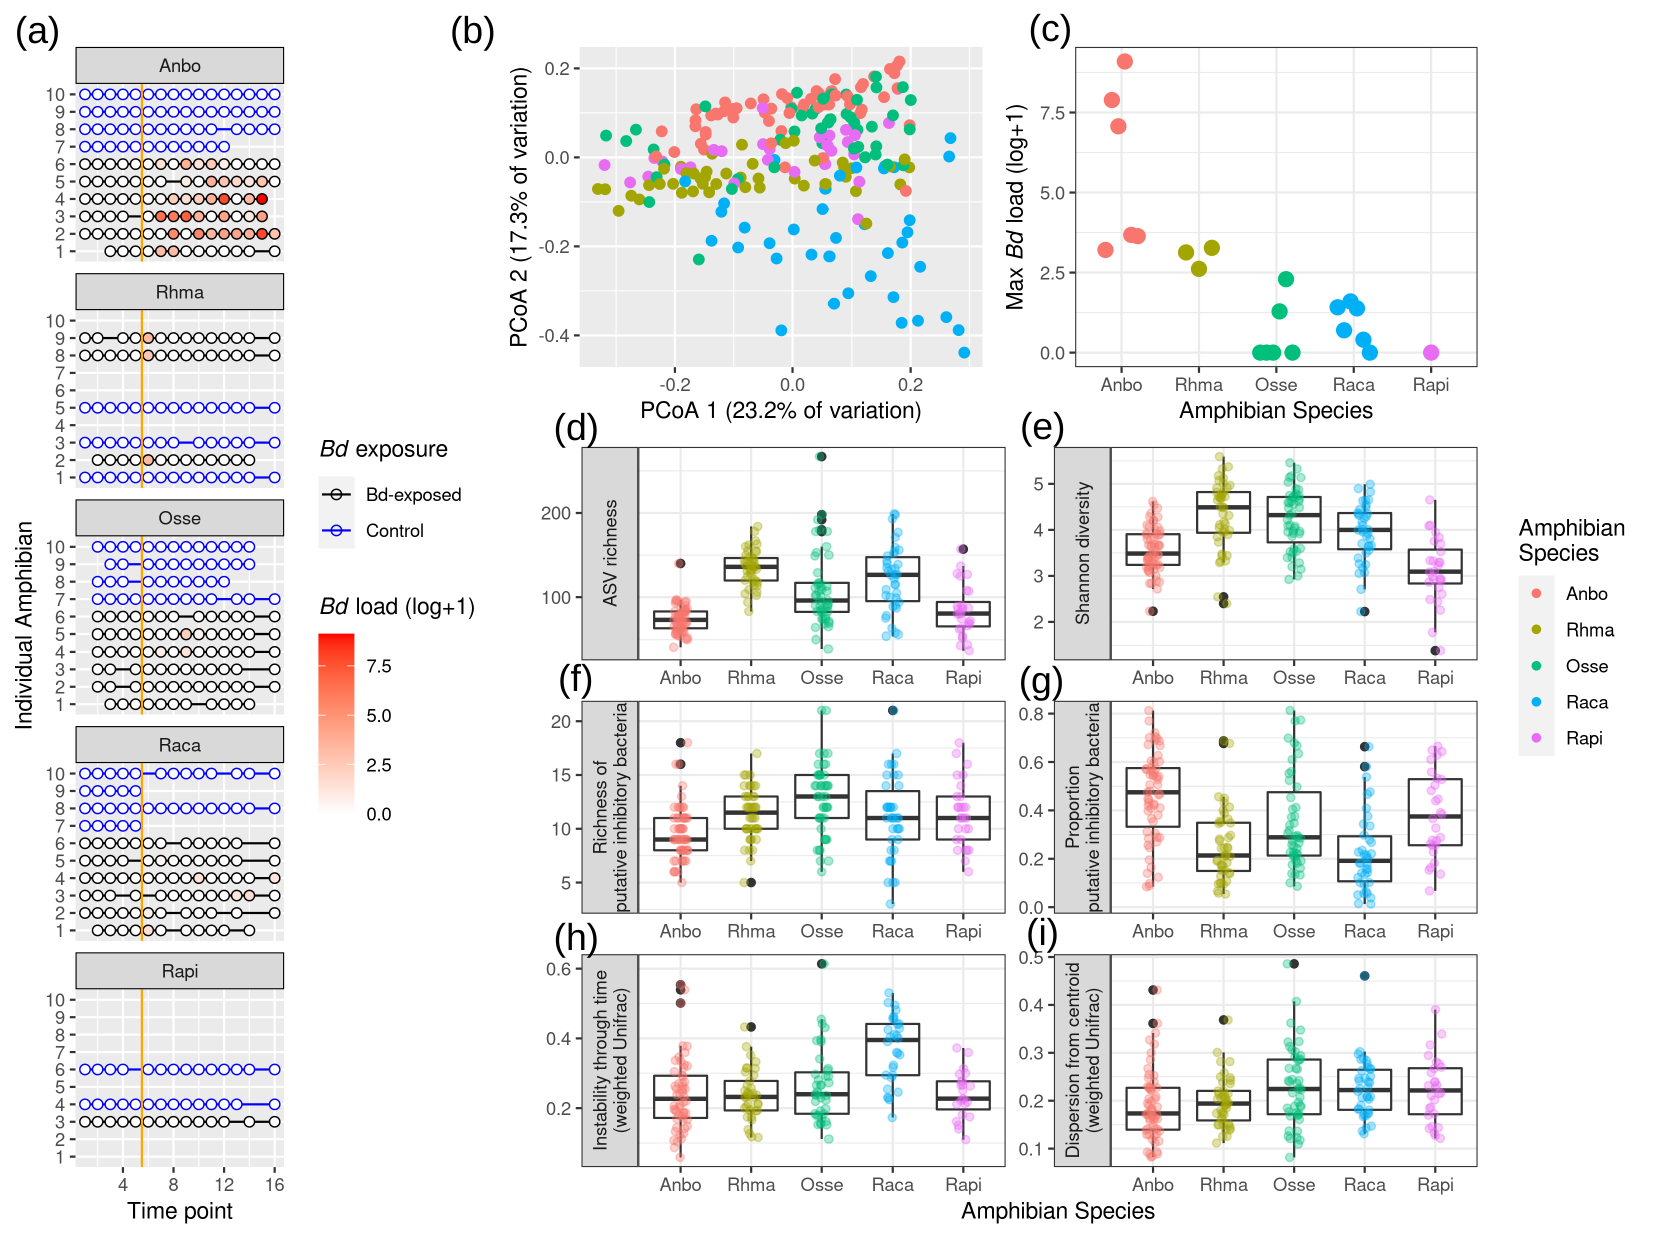

(c)
(a)
(b)
(e)
(d)
(f)
(g)
(i)
(h)